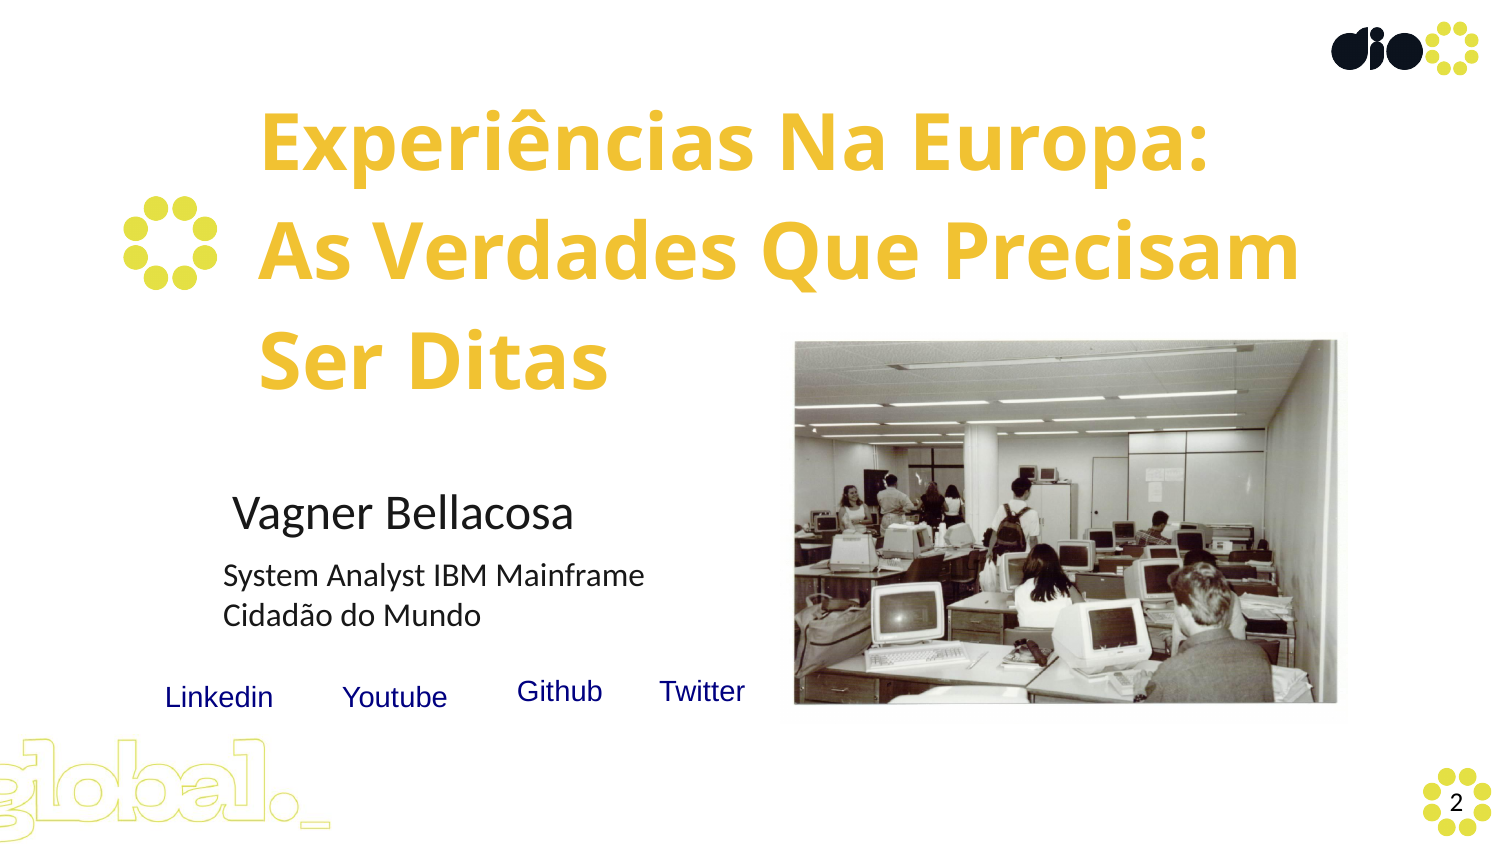

Experiências Na Europa:
As Verdades Que Precisam Ser Ditas
# Vagner Bellacosa
System Analyst IBM Mainframe
Cidadão do Mundo
Github
Twitter
Linkedin
Youtube